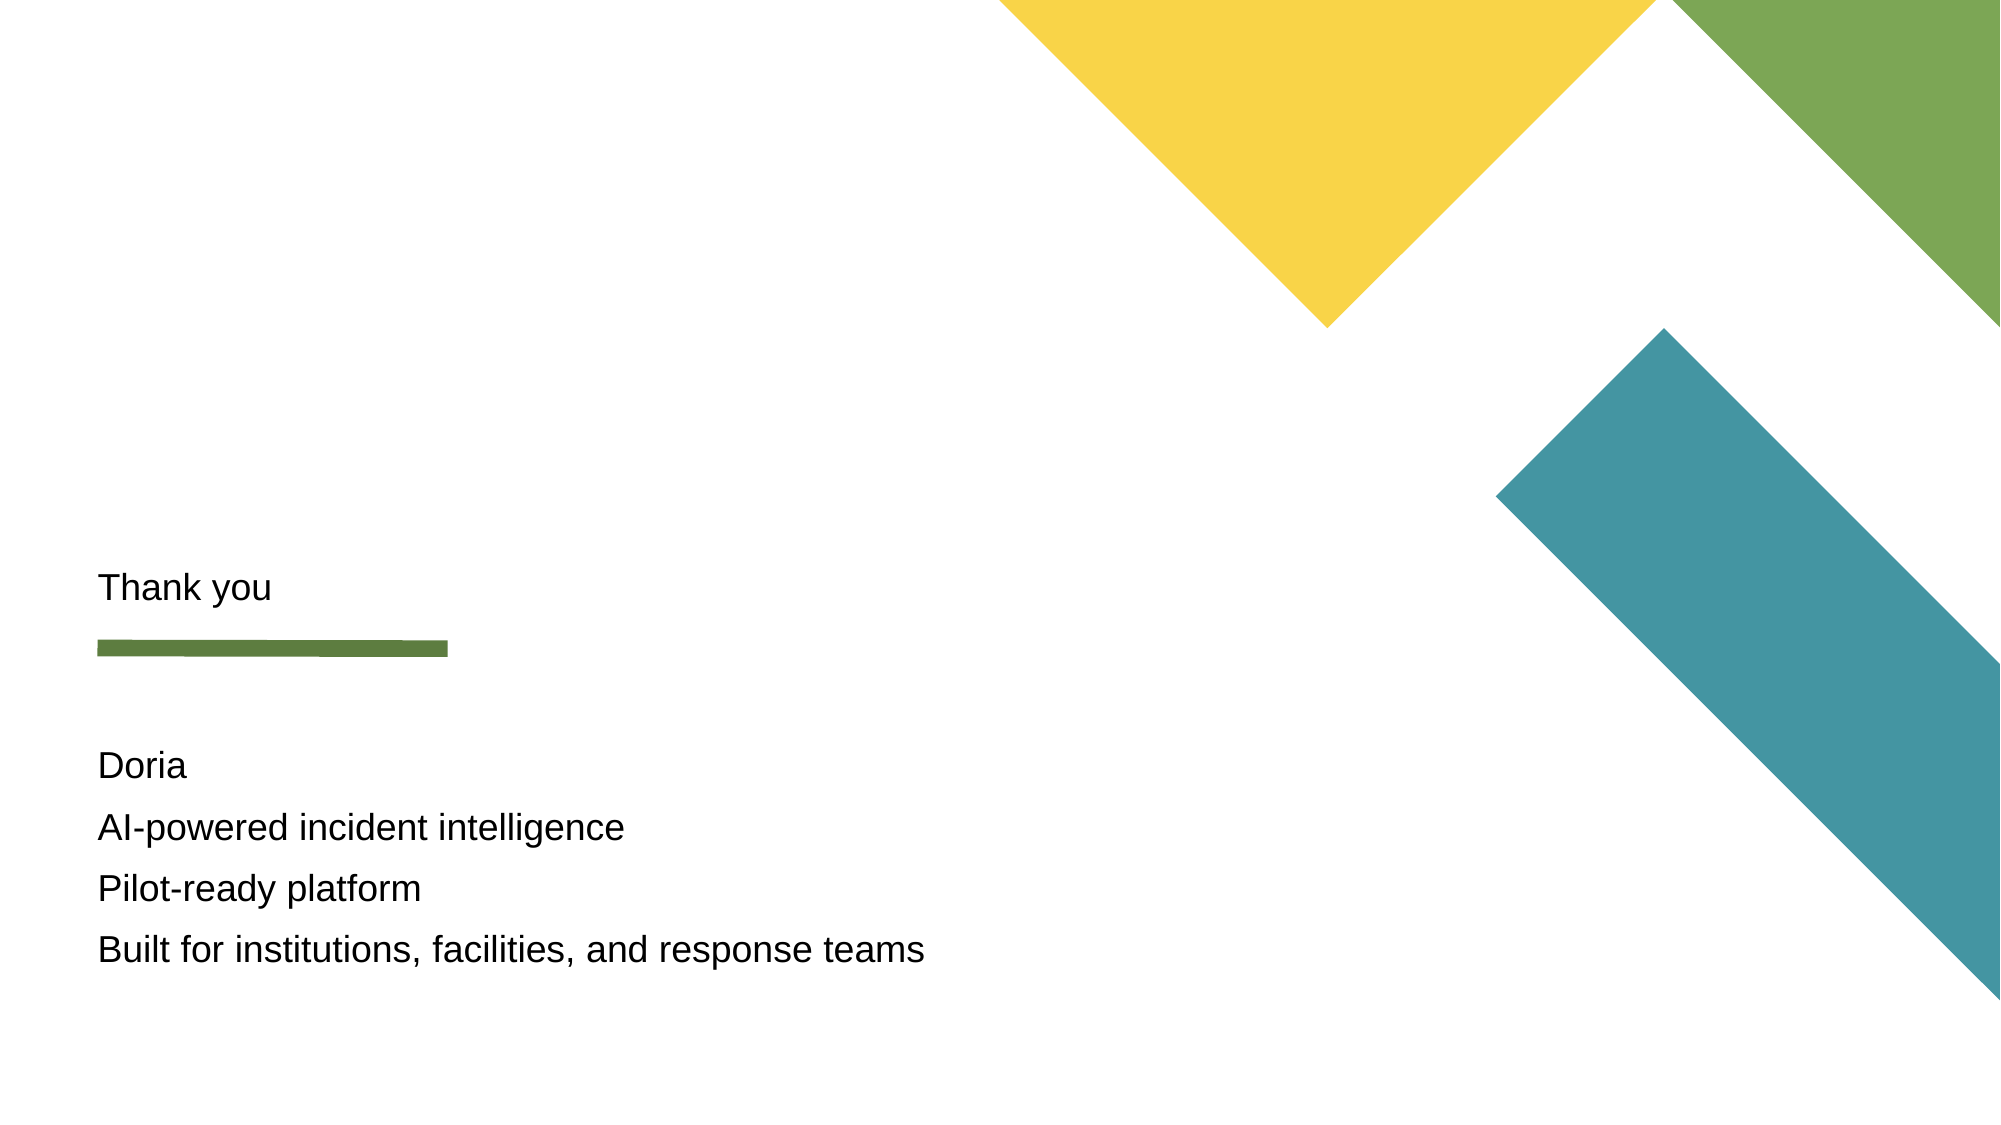

# Thank you
Doria
AI-powered incident intelligence
Pilot-ready platform
Built for institutions, facilities, and response teams